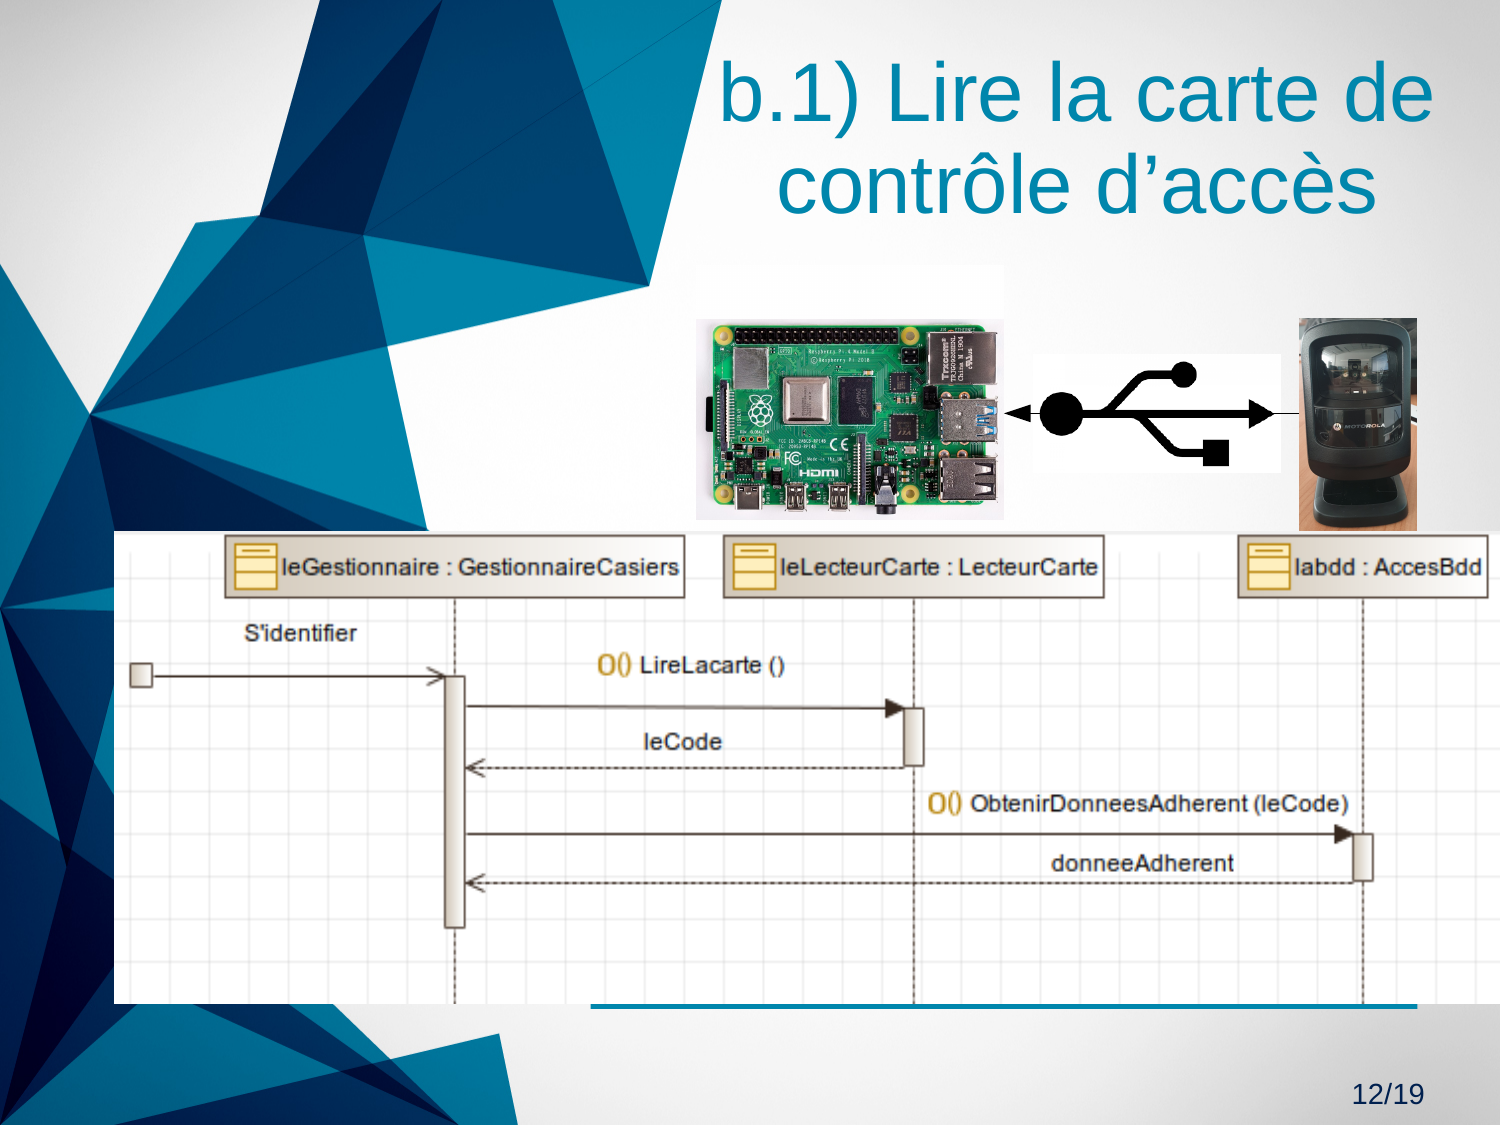

# b.1) Lire la carte de contrôle d’accès
12